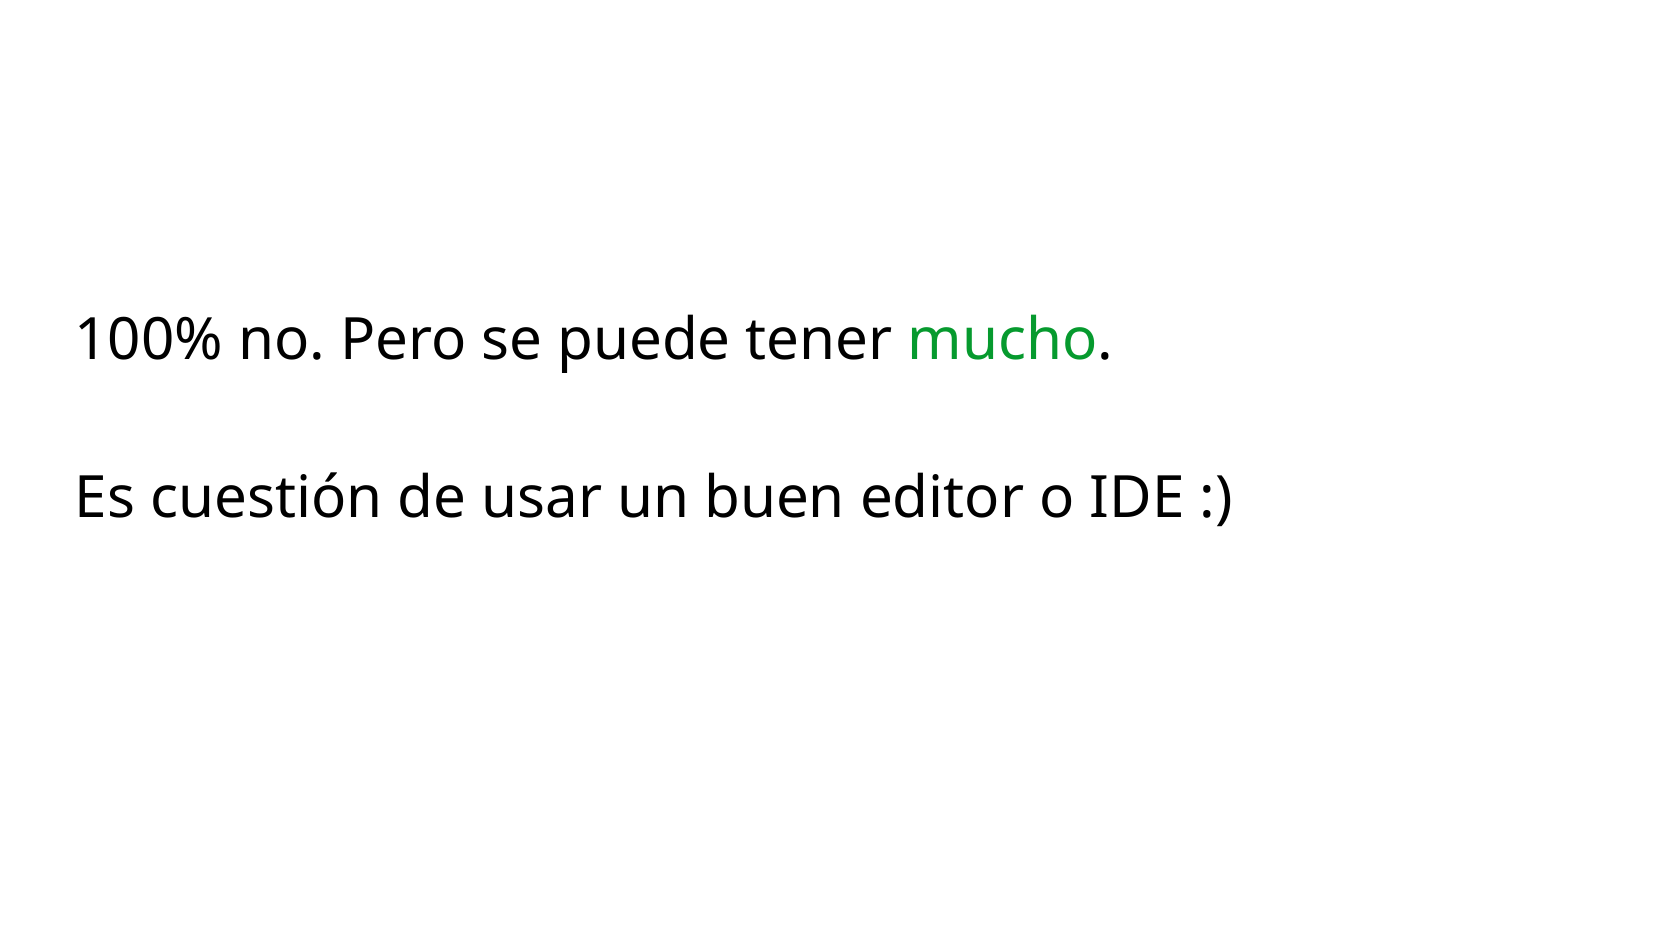

100% no. Pero se puede tener mucho.
Es cuestión de usar un buen editor o IDE :)